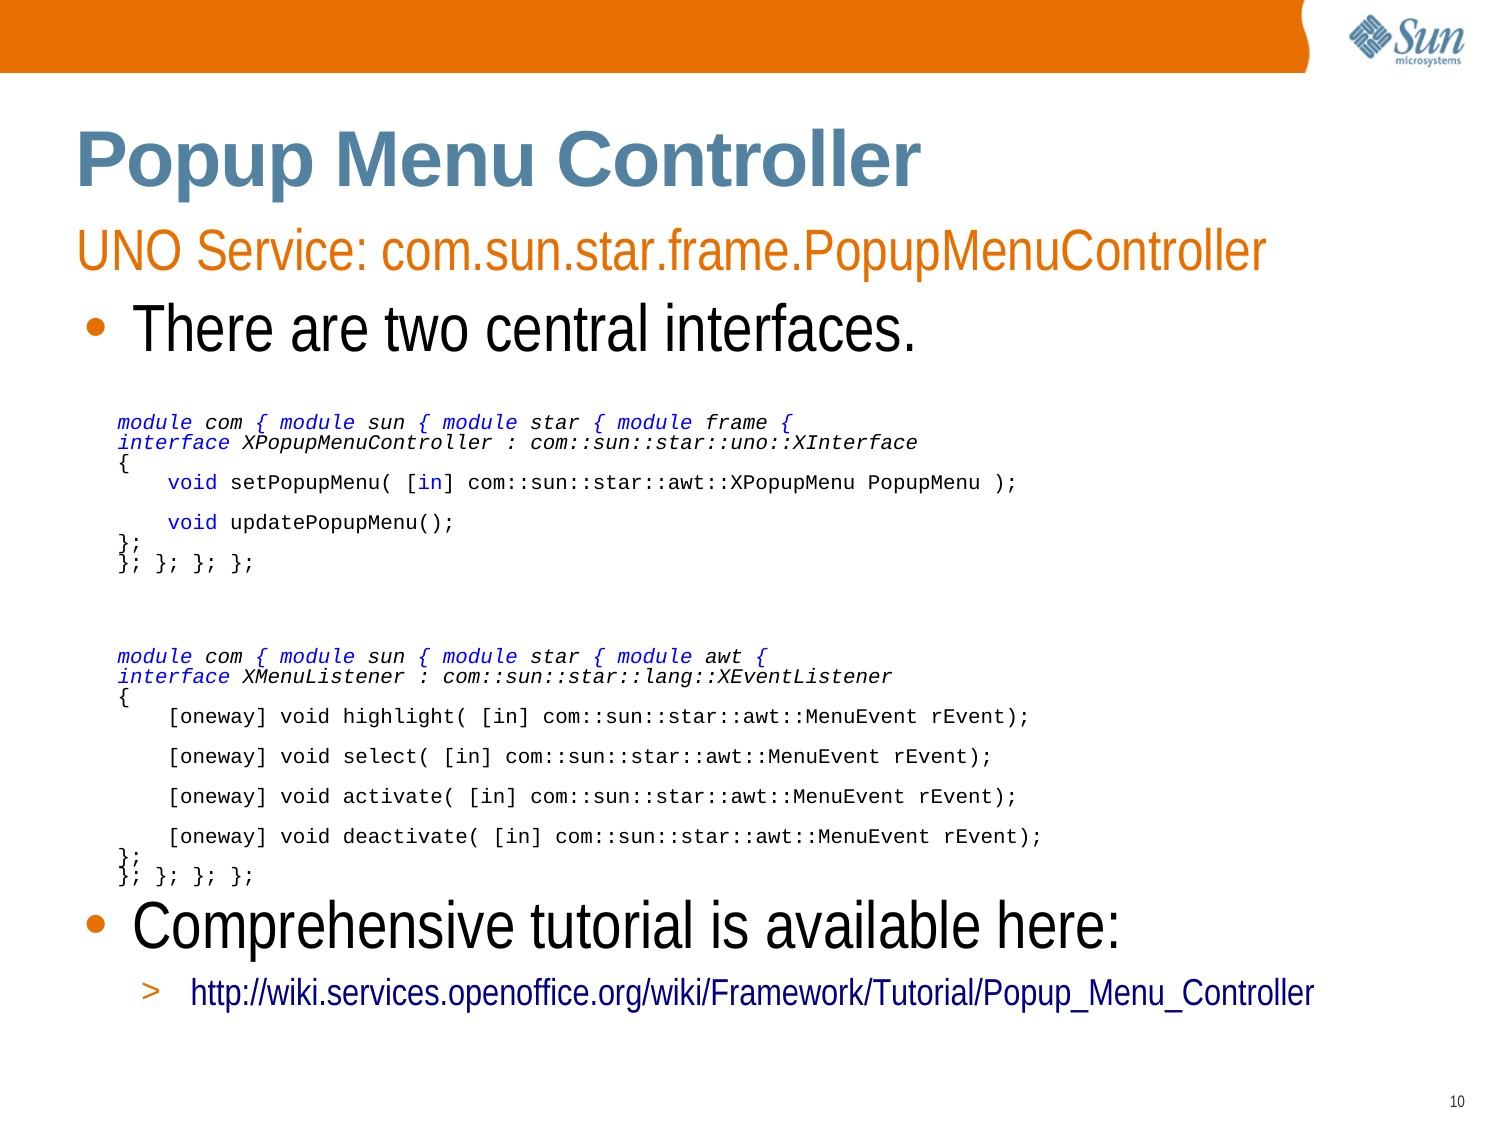

# Popup Menu Controller
UNO Service: com.sun.star.frame.PopupMenuController
There are two central interfaces.
module com { module sun { module star { module frame {
interface XPopupMenuController : com::sun::star::uno::XInterface
{
 void setPopupMenu( [in] com::sun::star::awt::XPopupMenu PopupMenu );
 void updatePopupMenu();
};
}; }; }; };
module com { module sun { module star { module awt {
interface XMenuListener : com::sun::star::lang::XEventListener
{
 [oneway] void highlight( [in] com::sun::star::awt::MenuEvent rEvent);
 [oneway] void select( [in] com::sun::star::awt::MenuEvent rEvent);
 [oneway] void activate( [in] com::sun::star::awt::MenuEvent rEvent);
 [oneway] void deactivate( [in] com::sun::star::awt::MenuEvent rEvent);
};
}; }; }; };
Comprehensive tutorial is available here:
http://wiki.services.openoffice.org/wiki/Framework/Tutorial/Popup_Menu_Controller